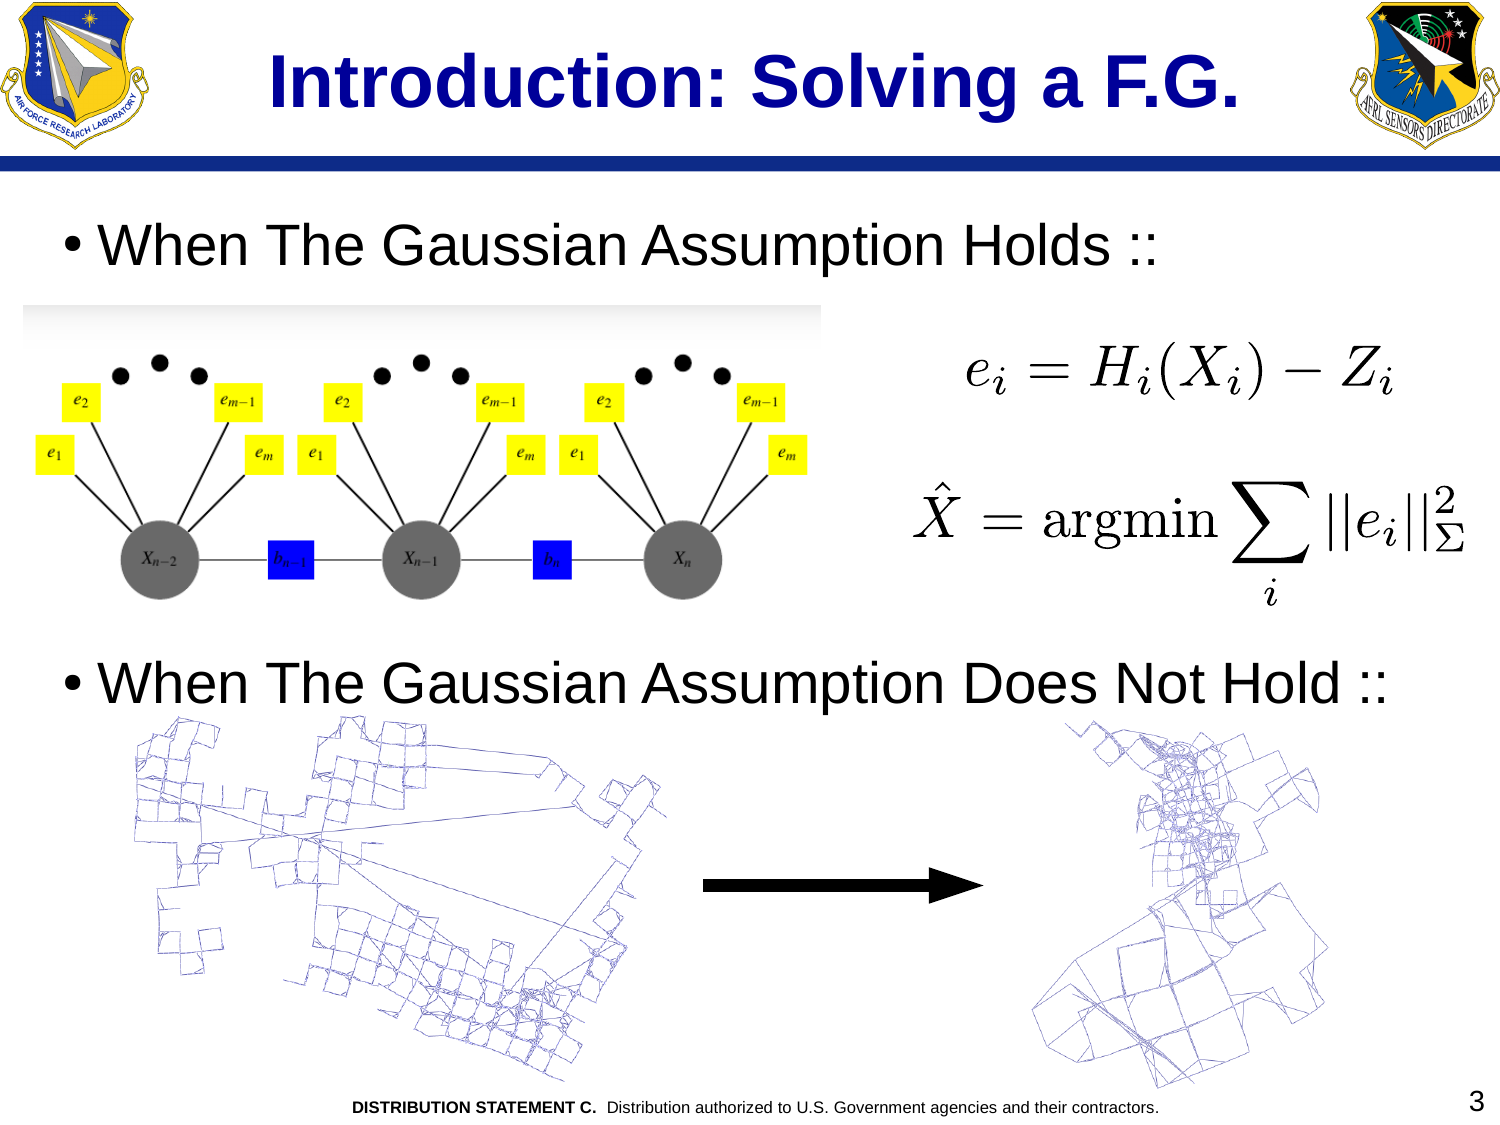

# Introduction: Solving a F.G.
When The Gaussian Assumption Holds ::
When The Gaussian Assumption Does Not Hold ::